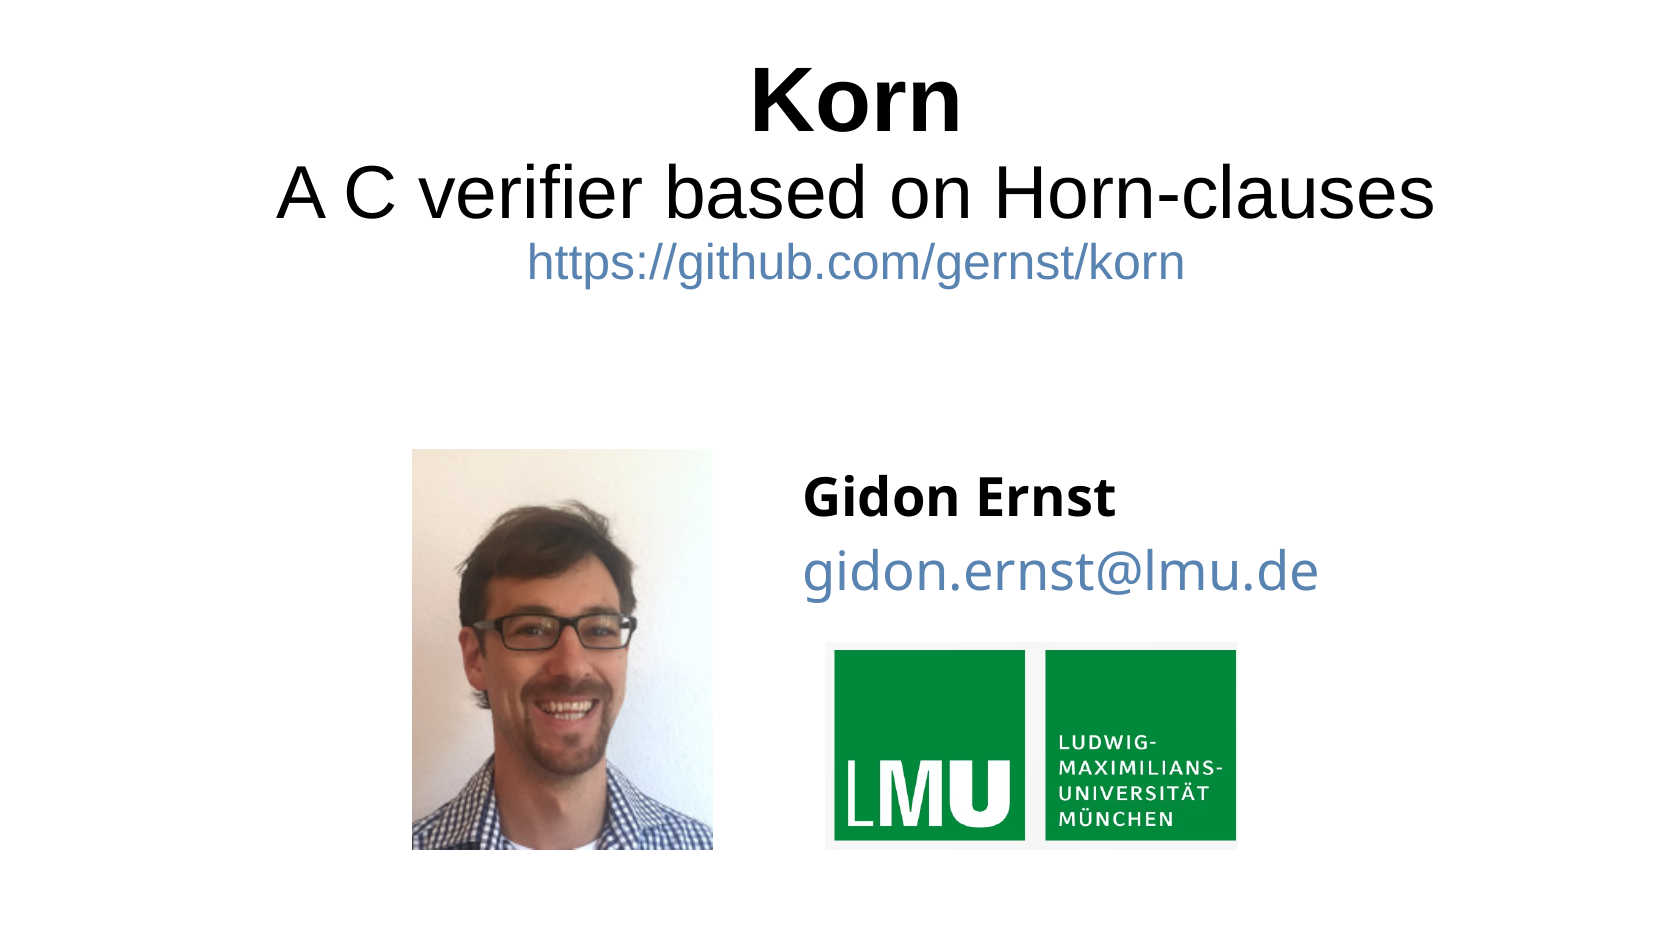

# Korn A C verifier based on Horn-clauses https://github.com/gernst/korn
Gidon Ernst
gidon.ernst@lmu.de